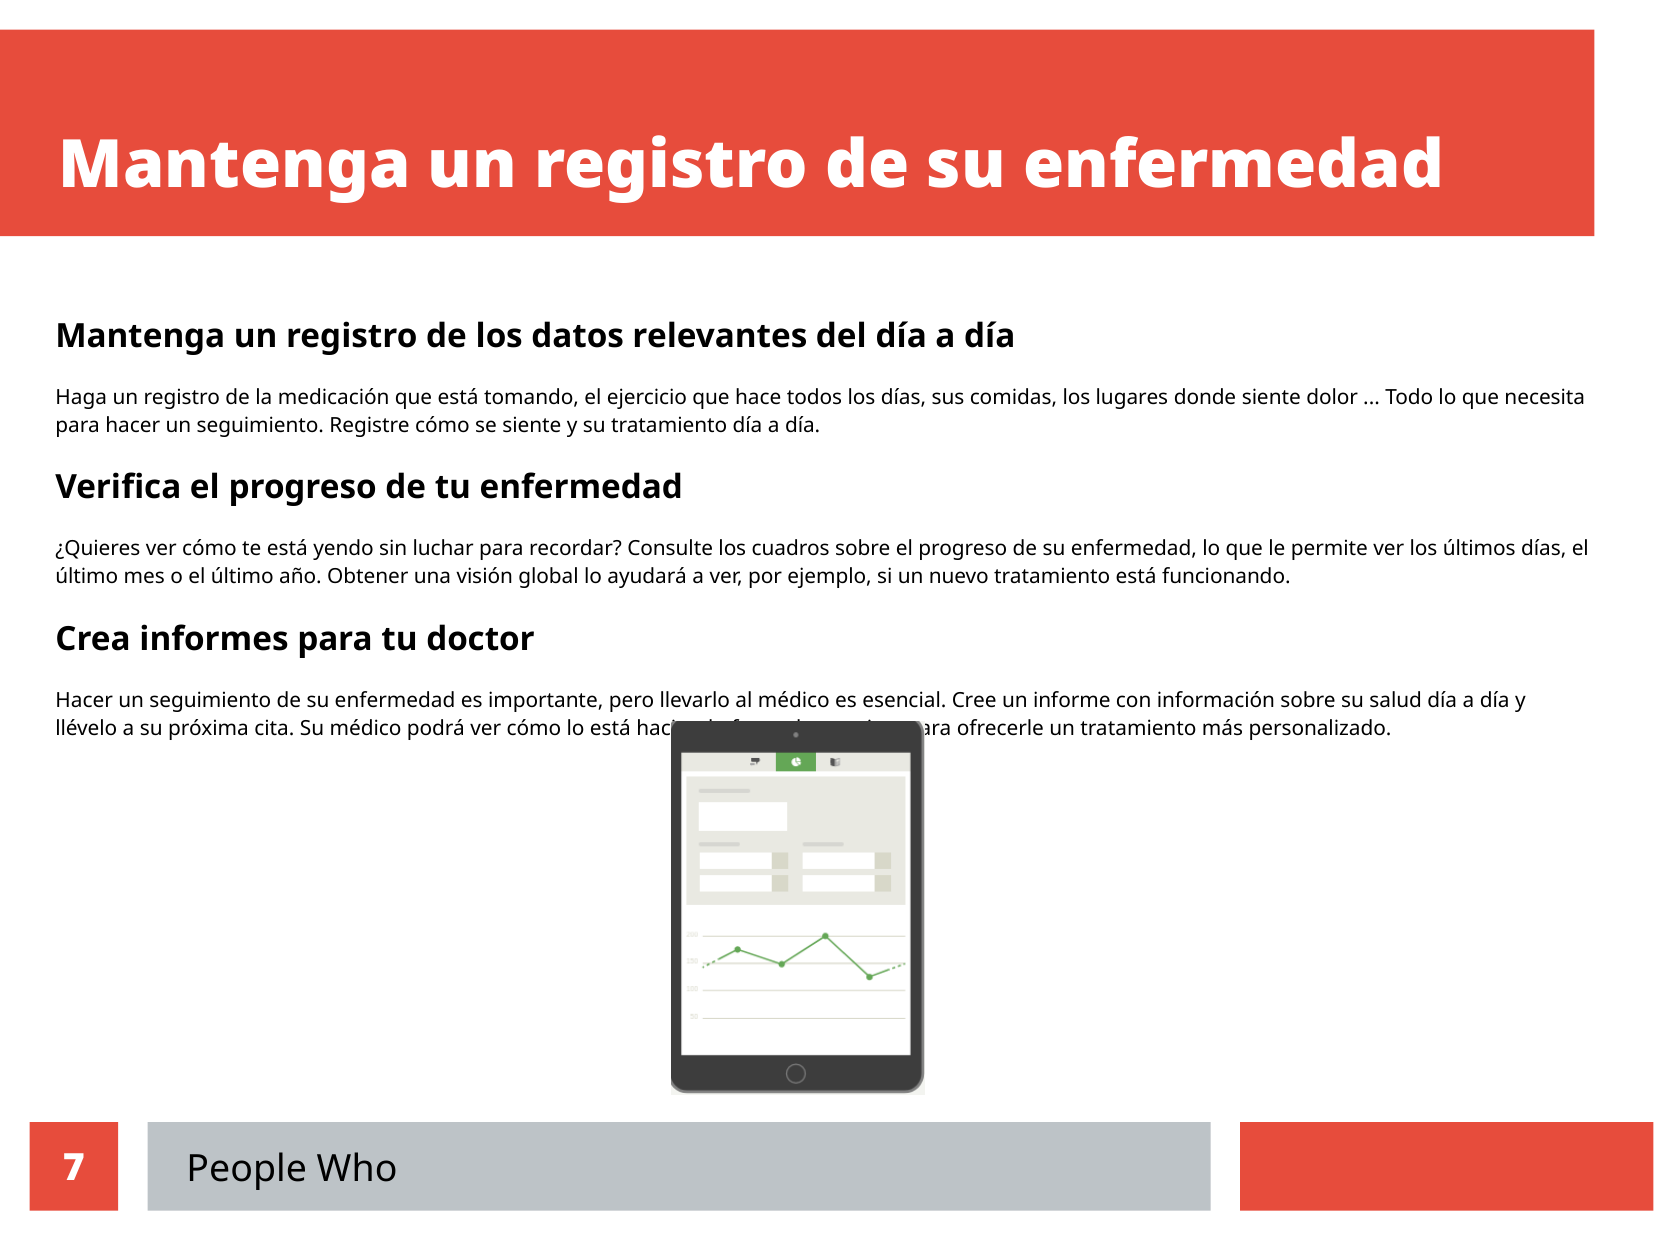

# Mantenga un registro de su enfermedad
Mantenga un registro de los datos relevantes del día a día
Haga un registro de la medicación que está tomando, el ejercicio que hace todos los días, sus comidas, los lugares donde siente dolor ... Todo lo que necesita para hacer un seguimiento. Registre cómo se siente y su tratamiento día a día.
Verifica el progreso de tu enfermedad
¿Quieres ver cómo te está yendo sin luchar para recordar? Consulte los cuadros sobre el progreso de su enfermedad, lo que le permite ver los últimos días, el último mes o el último año. Obtener una visión global lo ayudará a ver, por ejemplo, si un nuevo tratamiento está funcionando.
Crea informes para tu doctor
Hacer un seguimiento de su enfermedad es importante, pero llevarlo al médico es esencial. Cree un informe con información sobre su salud día a día y llévelo a su próxima cita. Su médico podrá ver cómo lo está haciendo fuera de sus citas para ofrecerle un tratamiento más personalizado.
7
People Who